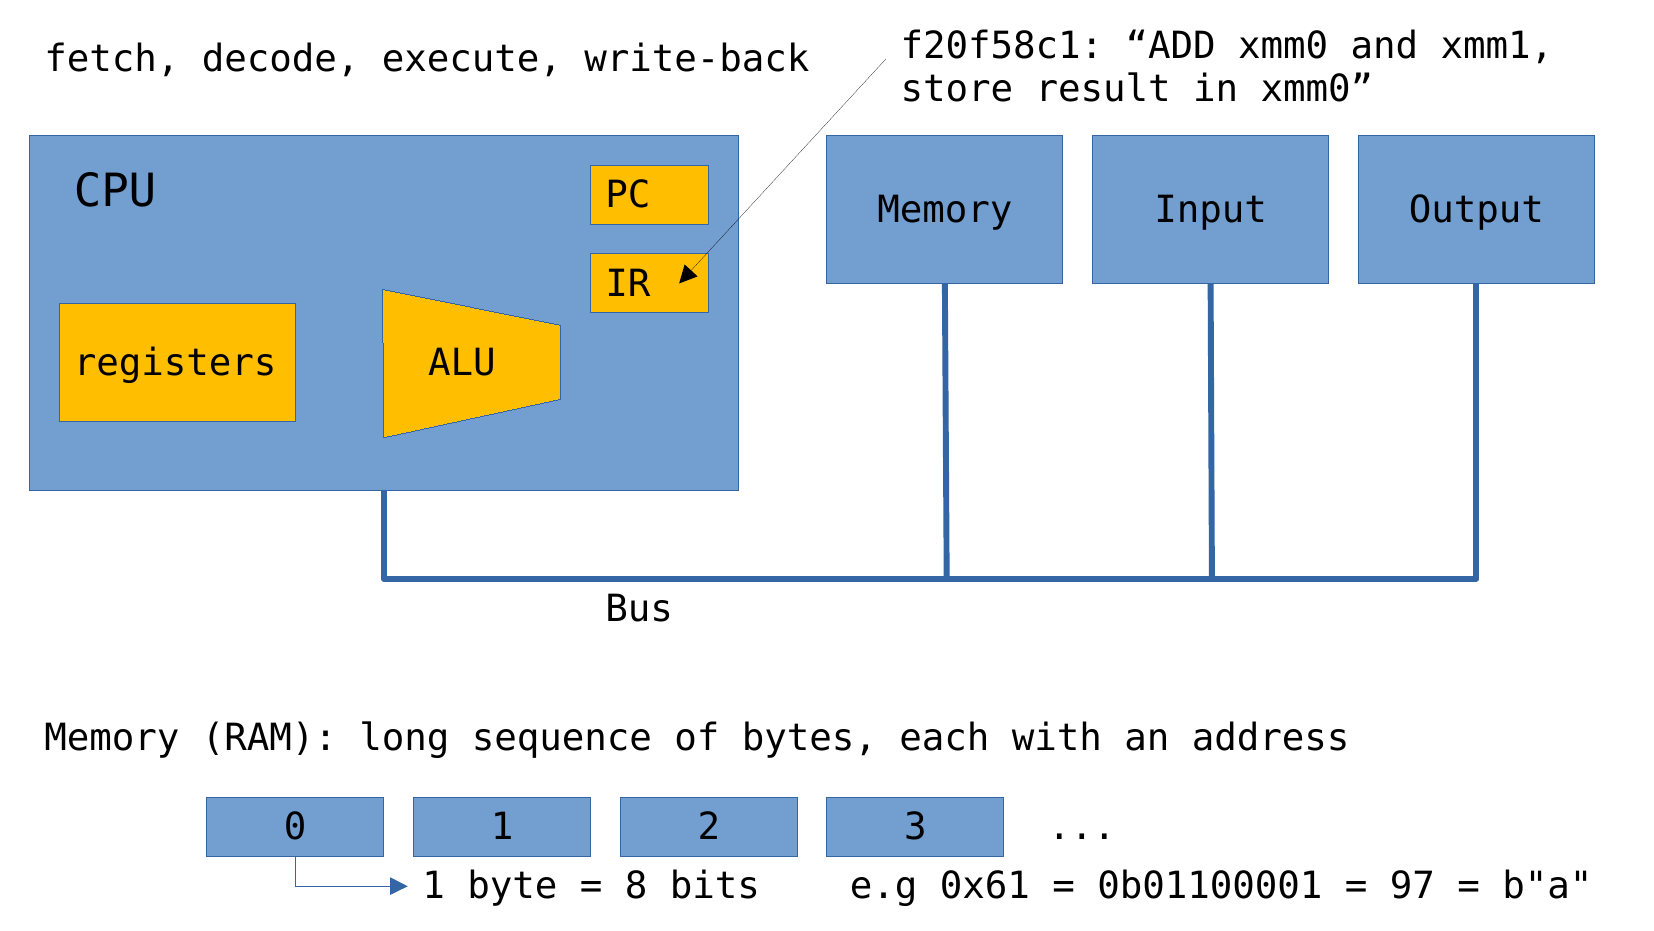

f20f58c1: “ADD xmm0 and xmm1, store result in xmm0”
fetch, decode, execute, write-back
Memory
Input
Output
CPU
PC
IR
registers
ALU
Bus
Memory (RAM): long sequence of bytes, each with an address
0
1
2
3
...
1 byte = 8 bits e.g 0x61 = 0b01100001 = 97 = b"a"